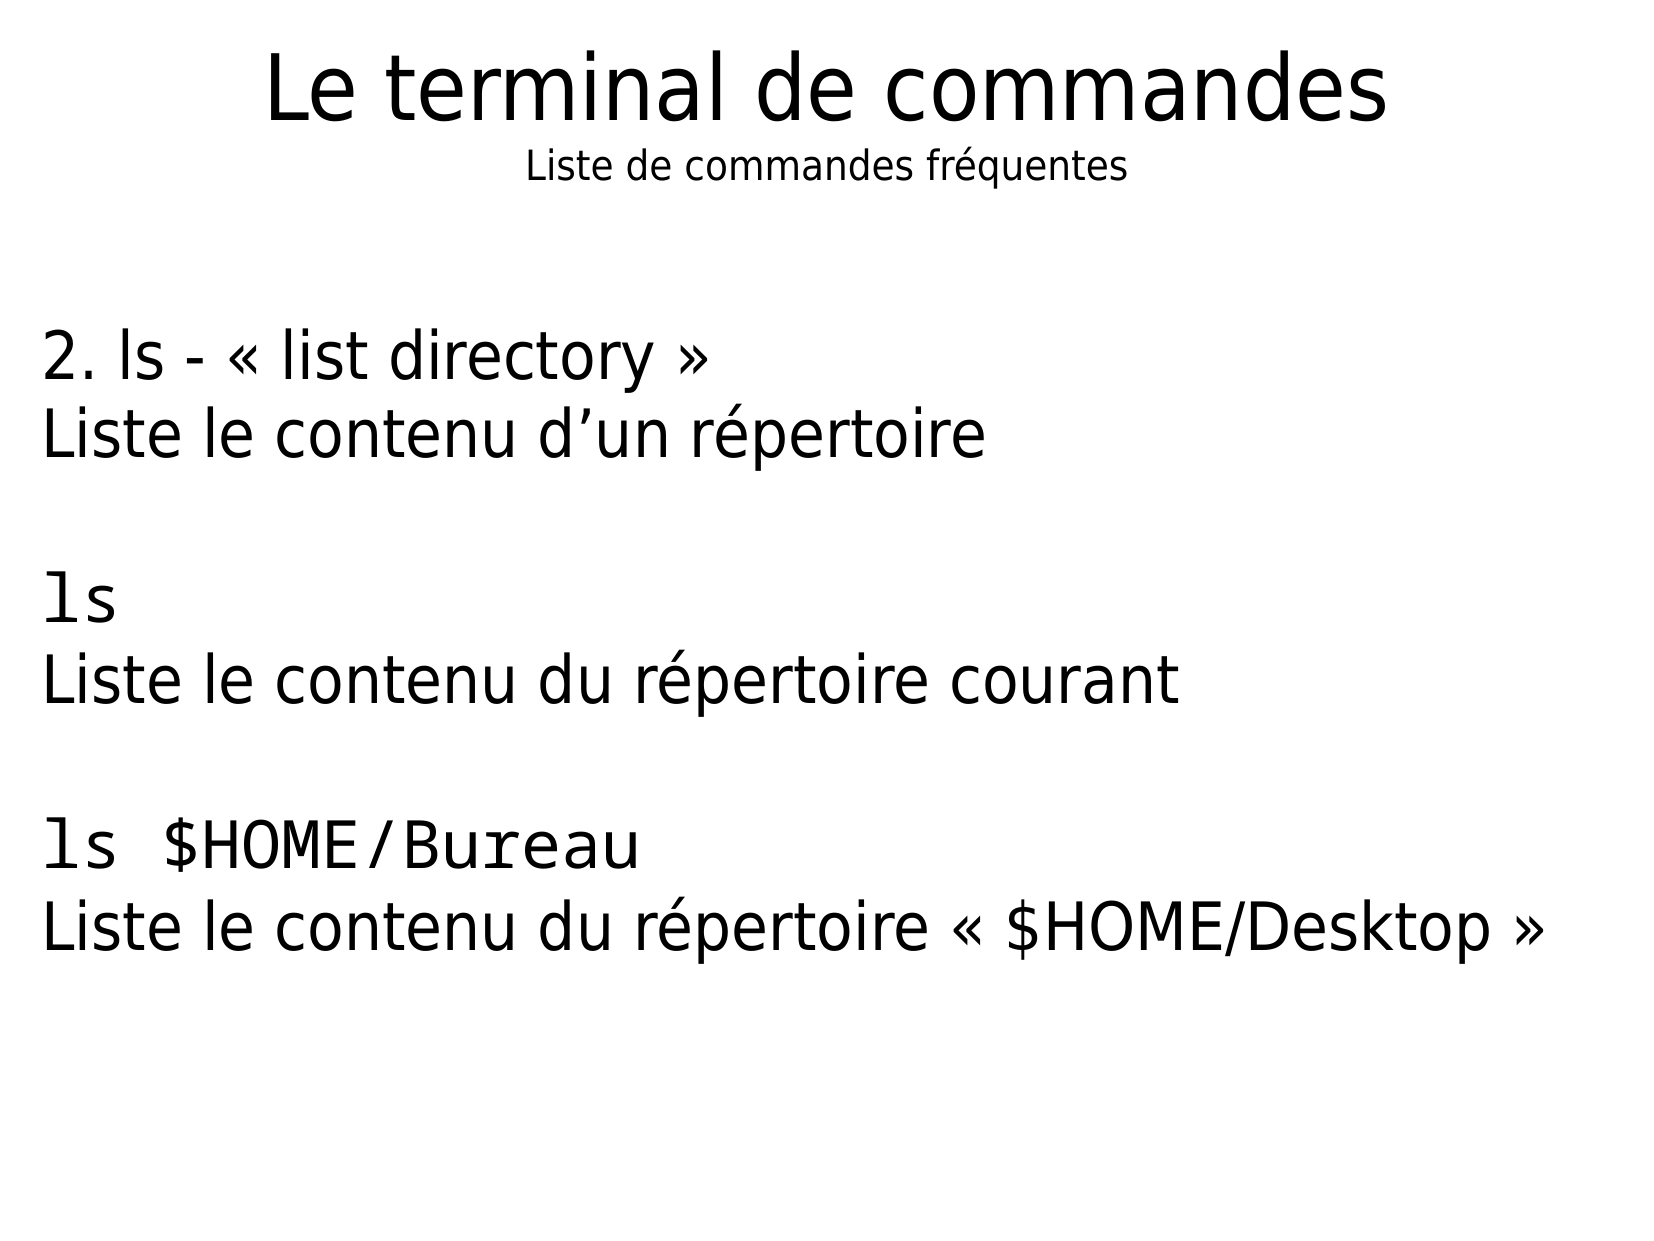

# Le terminal de commandes Liste de commandes fréquentes
2. ls - « list directory »
Liste le contenu d’un répertoire
ls
Liste le contenu du répertoire courant
ls $HOME/Bureau
Liste le contenu du répertoire « $HOME/Desktop »